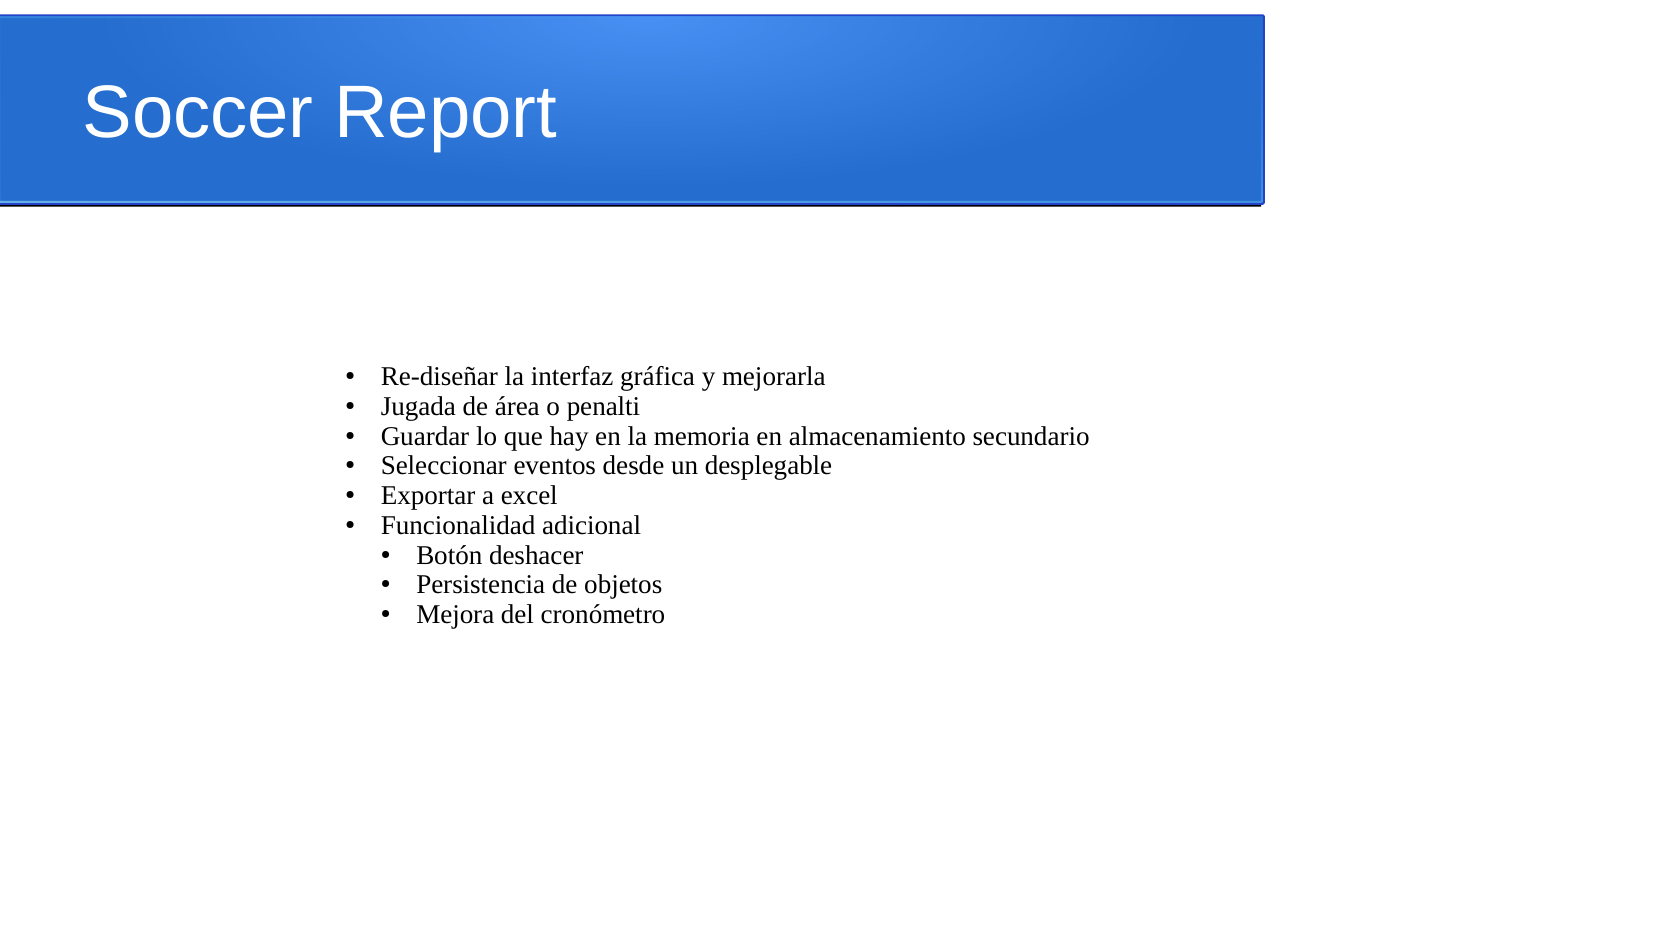

# Soccer Report
Re-diseñar la interfaz gráfica y mejorarla
Jugada de área o penalti
Guardar lo que hay en la memoria en almacenamiento secundario
Seleccionar eventos desde un desplegable
Exportar a excel
Funcionalidad adicional
Botón deshacer
Persistencia de objetos
Mejora del cronómetro